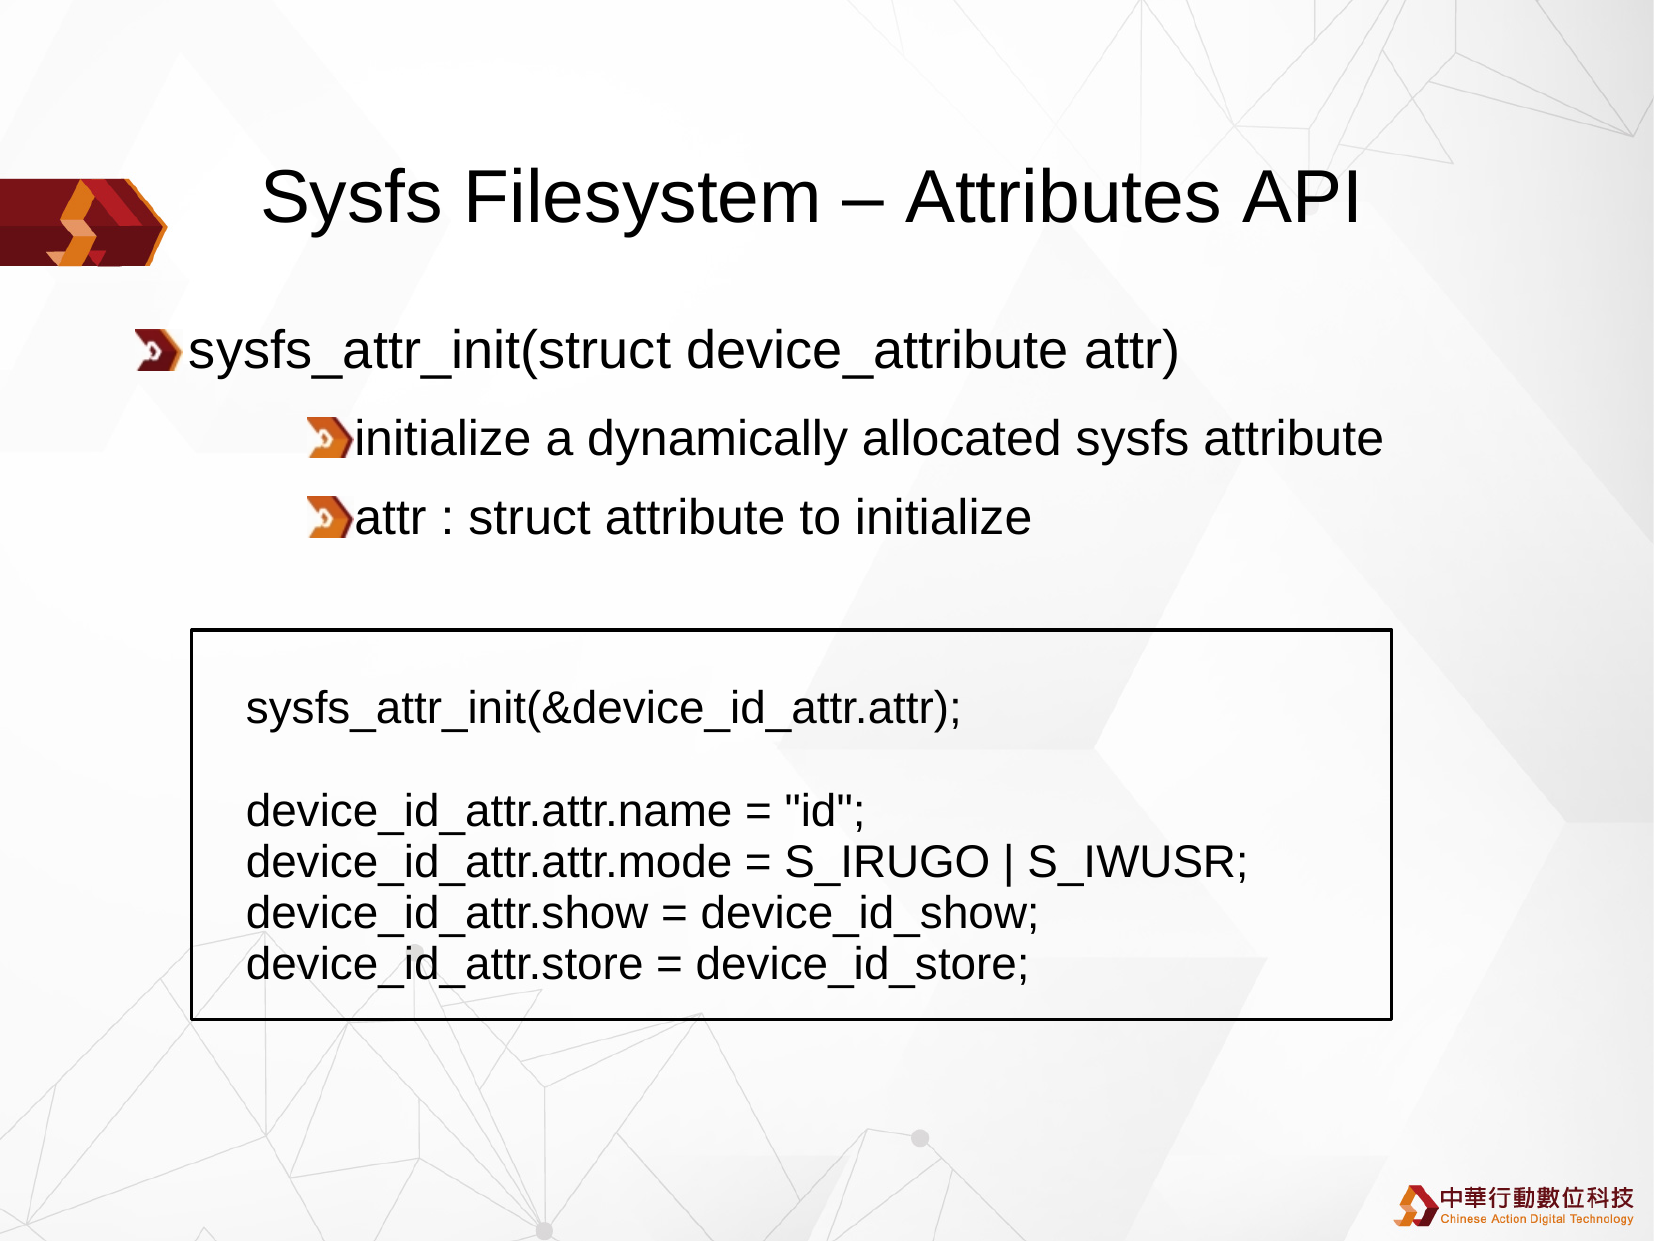

# Sysfs Filesystem – Attributes API
sysfs_attr_init(struct device_attribute attr)
initialize a dynamically allocated sysfs attribute
attr : struct attribute to initialize
 sysfs_attr_init(&device_id_attr.attr);
 device_id_attr.attr.name = "id";
 device_id_attr.attr.mode = S_IRUGO | S_IWUSR;
 device_id_attr.show = device_id_show;
 device_id_attr.store = device_id_store;